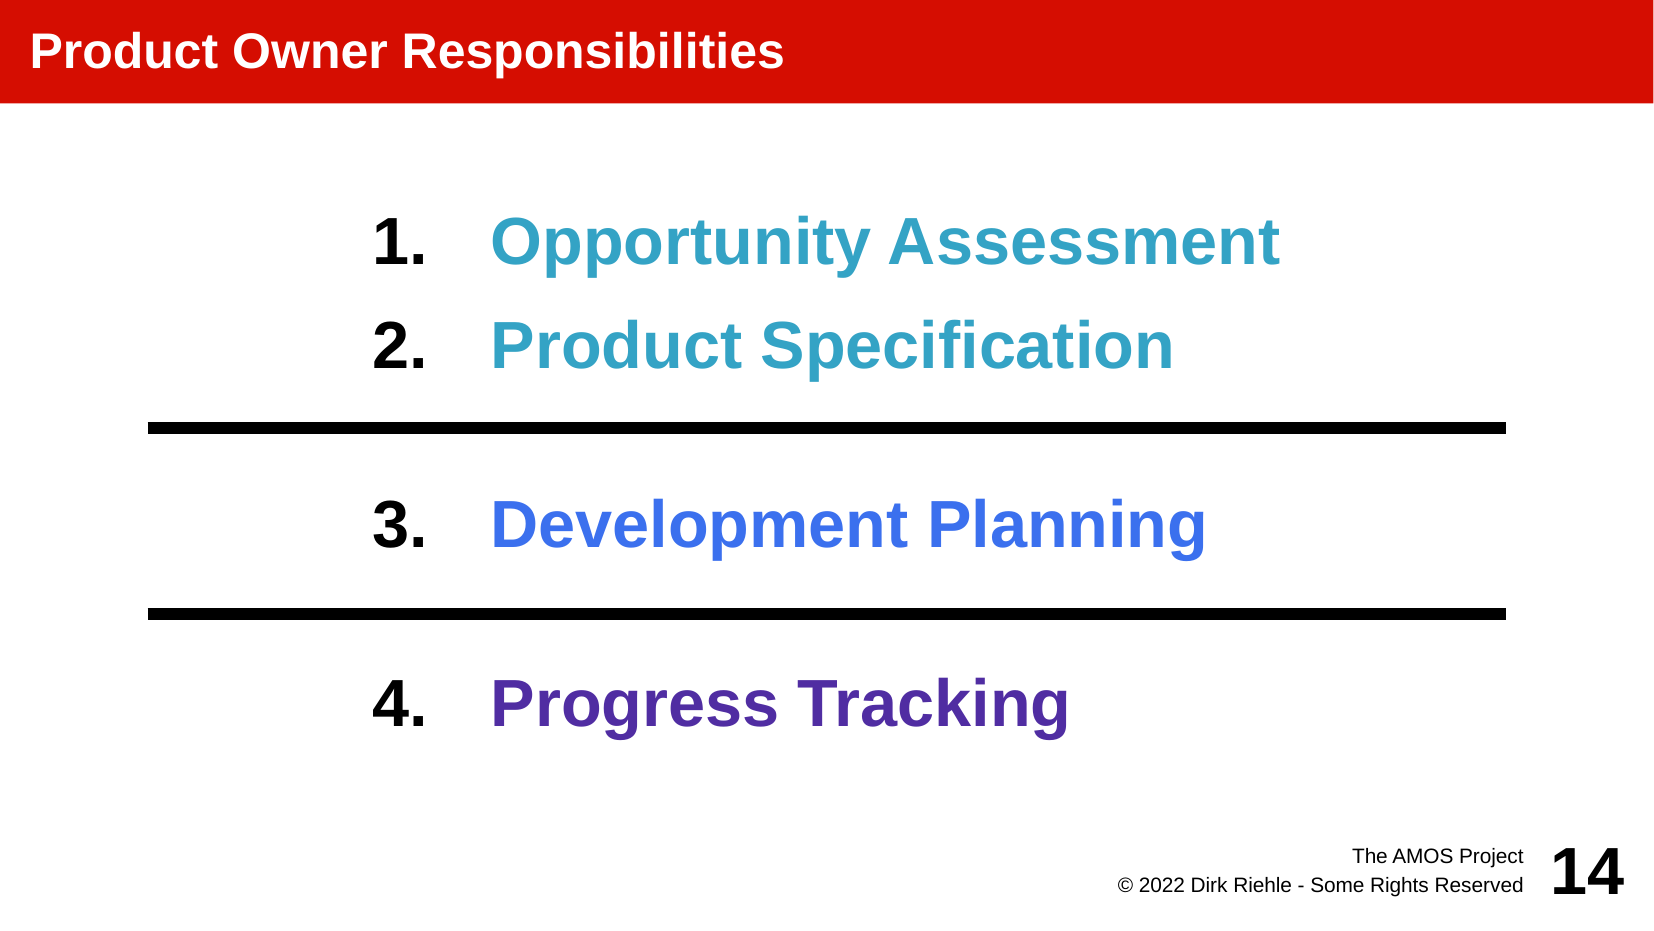

# Product Owner Responsibilities
Opportunity Assessment
Product Specification
Development Planning
Progress Tracking
The AMOS Project
14
© 2022 Dirk Riehle - Some Rights Reserved